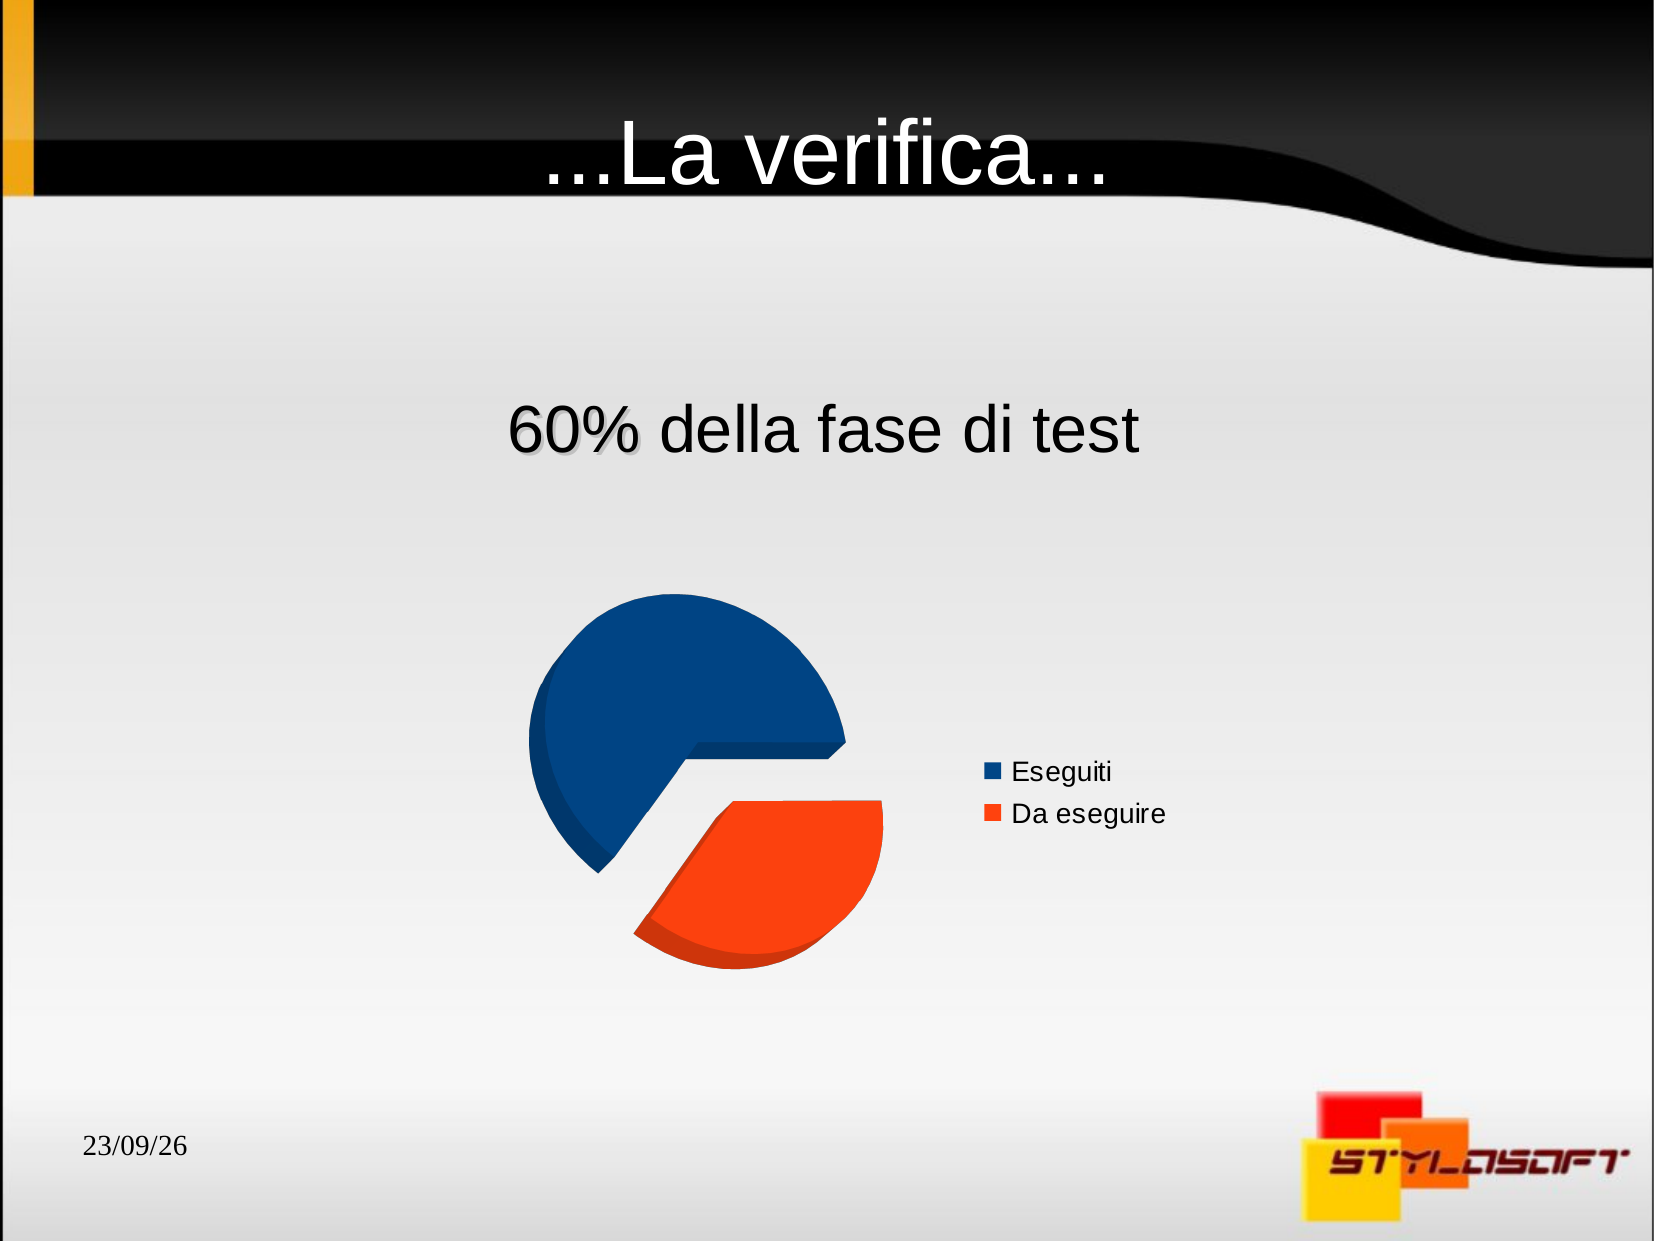

# ...La verifica...
60% della fase di test
[unsupported chart]